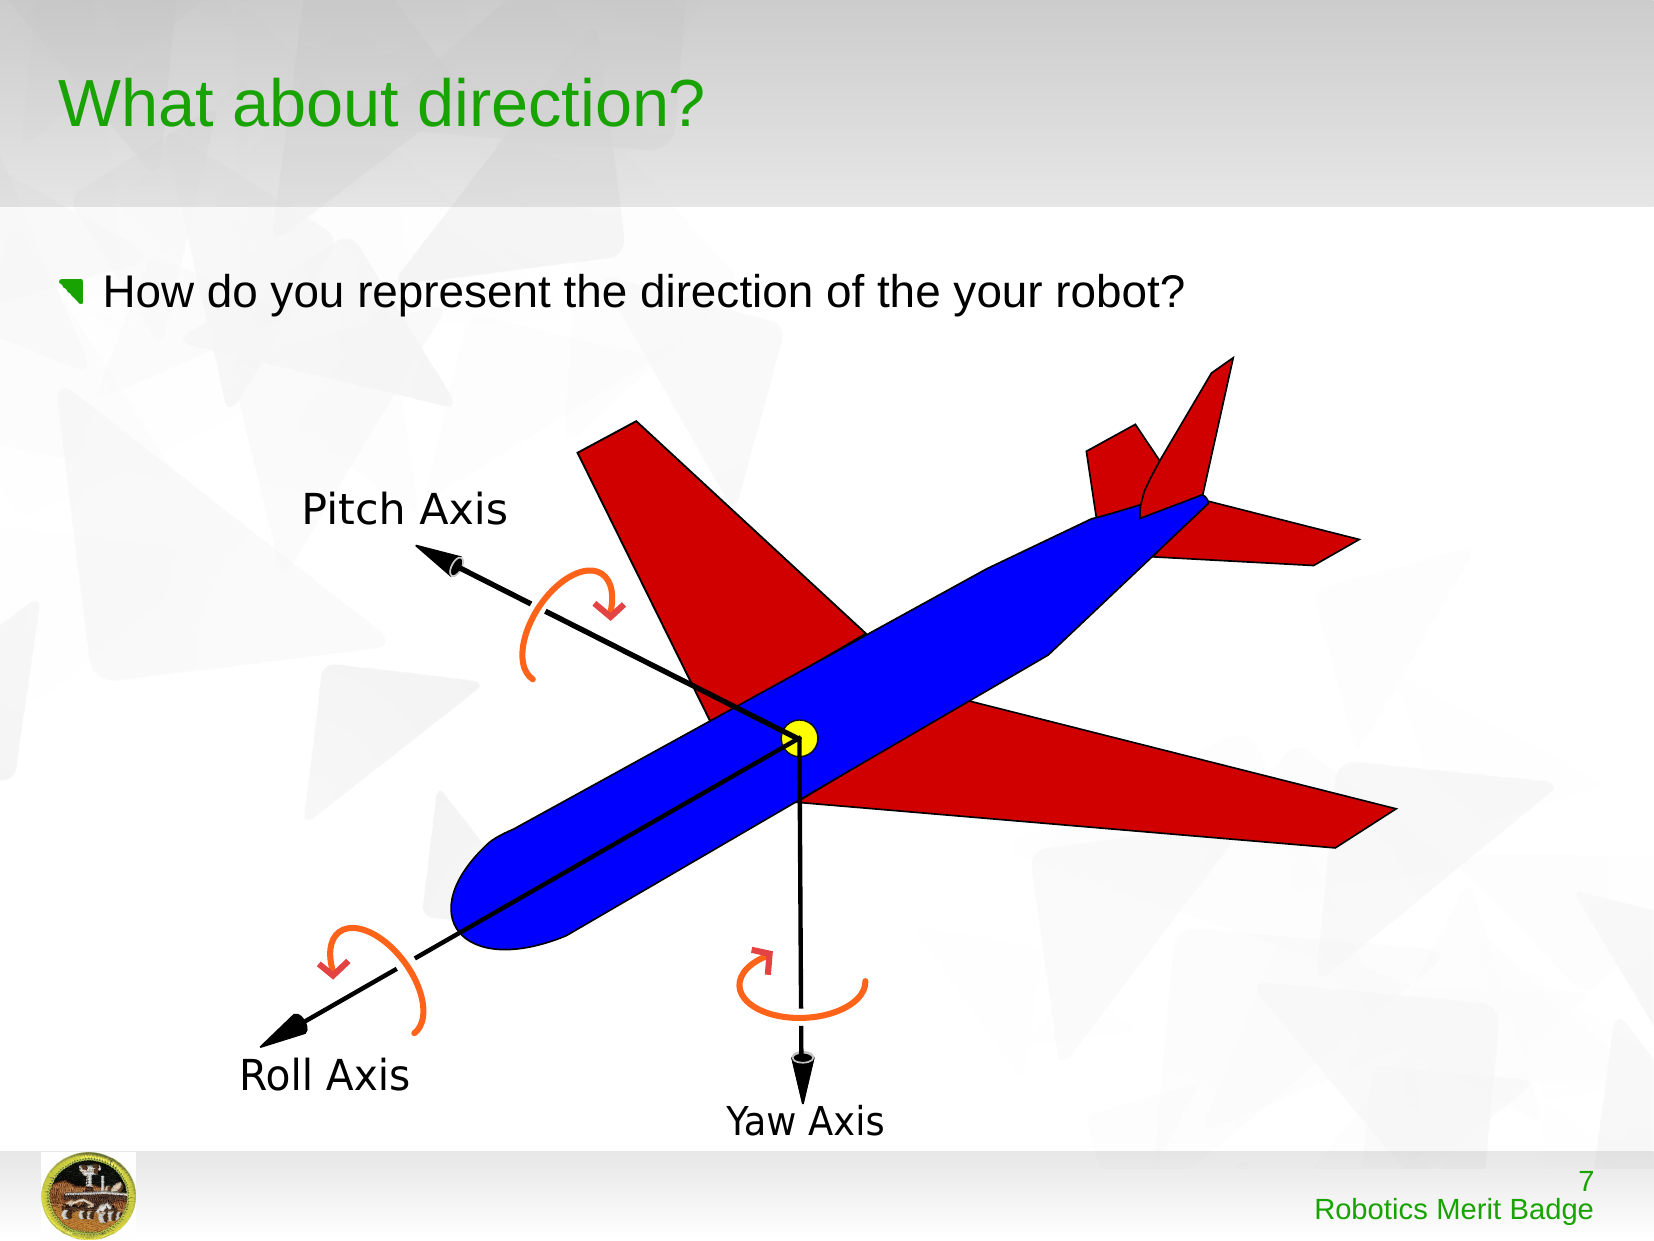

# What about direction?
How do you represent the direction of the your robot?
7
Robotics Merit Badge